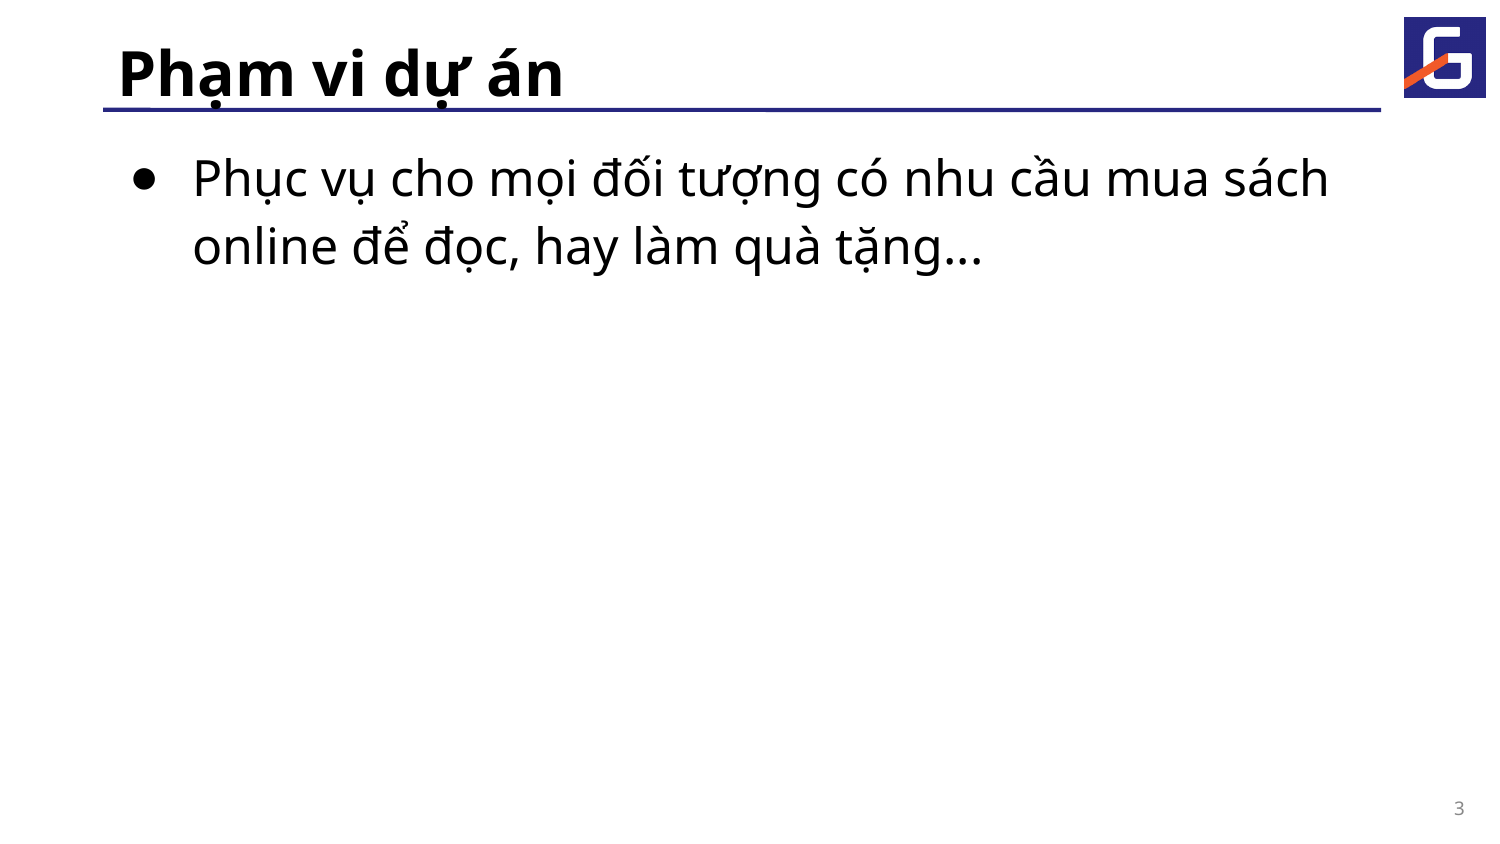

# Phạm vi dự án
Phục vụ cho mọi đối tượng có nhu cầu mua sách online để đọc, hay làm quà tặng...